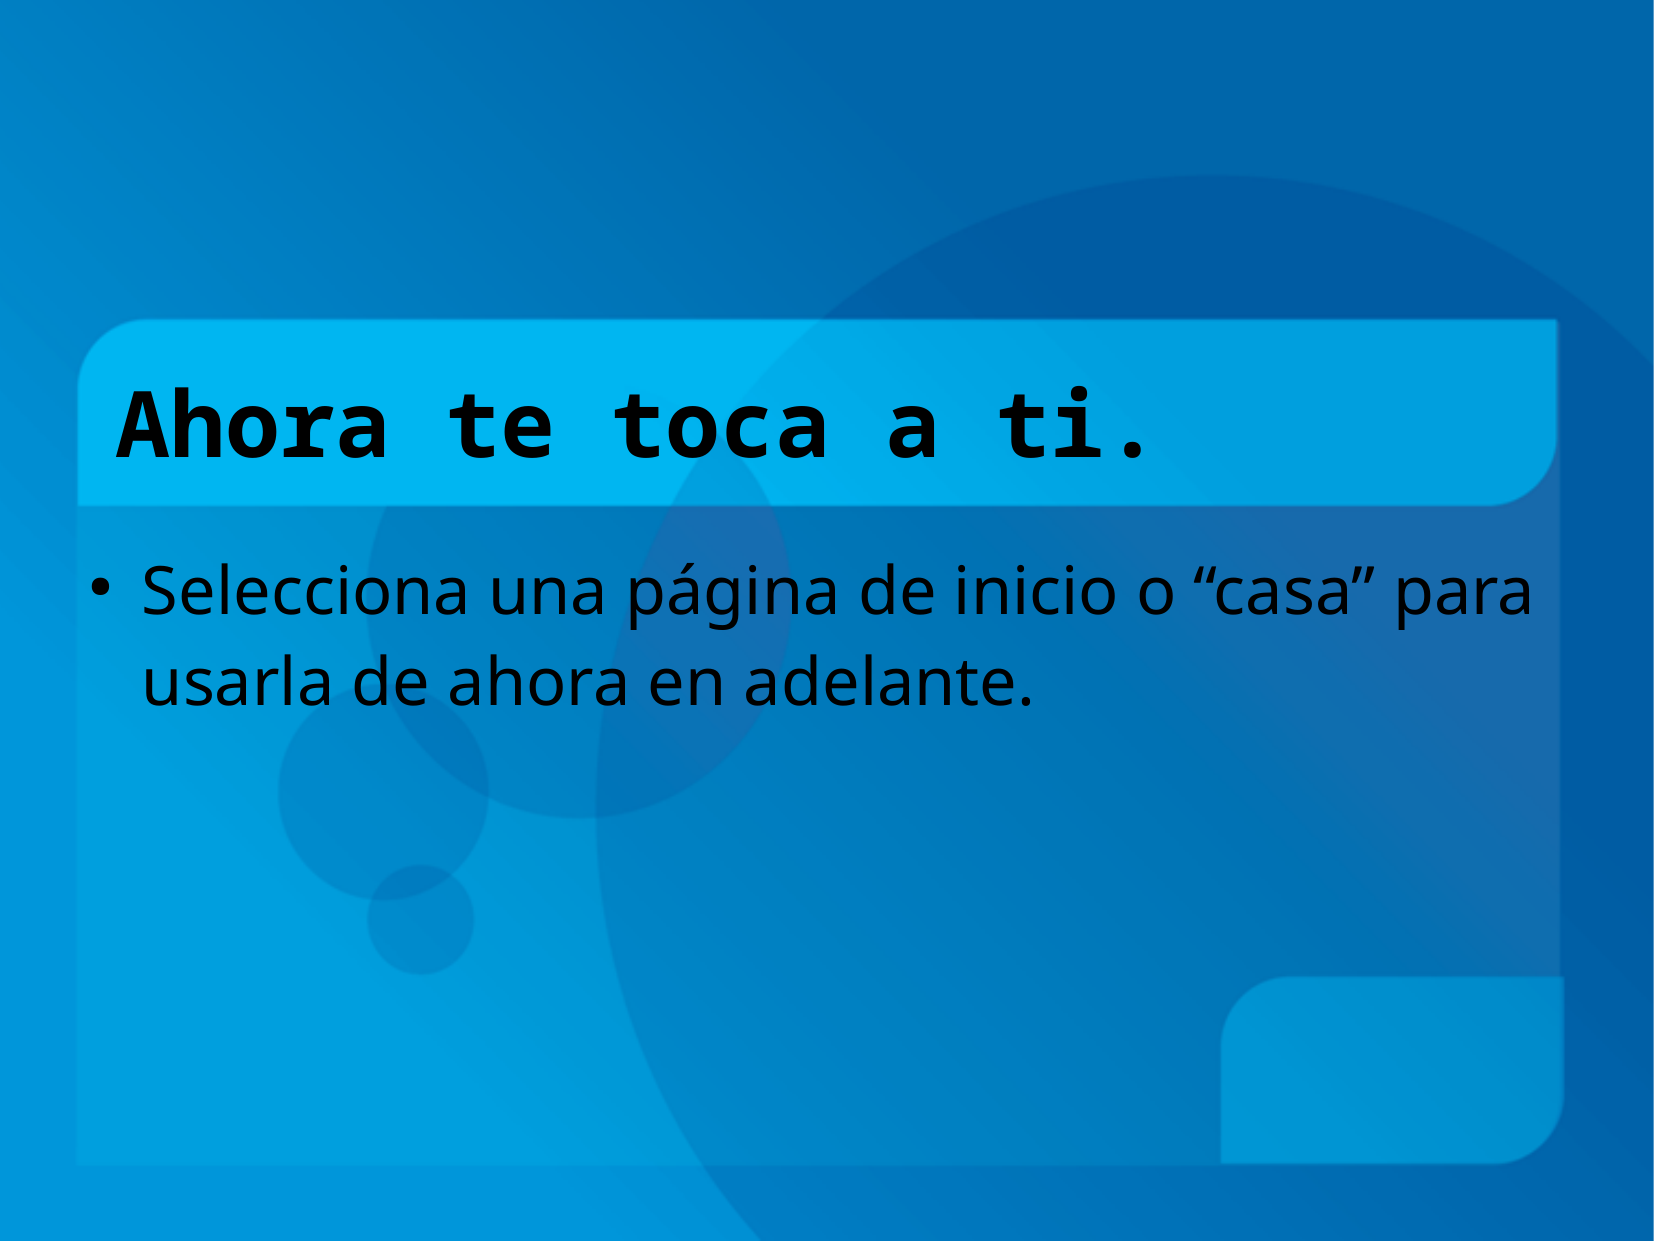

# Ahora te toca a ti.
Selecciona una página de inicio o “casa” para usarla de ahora en adelante.